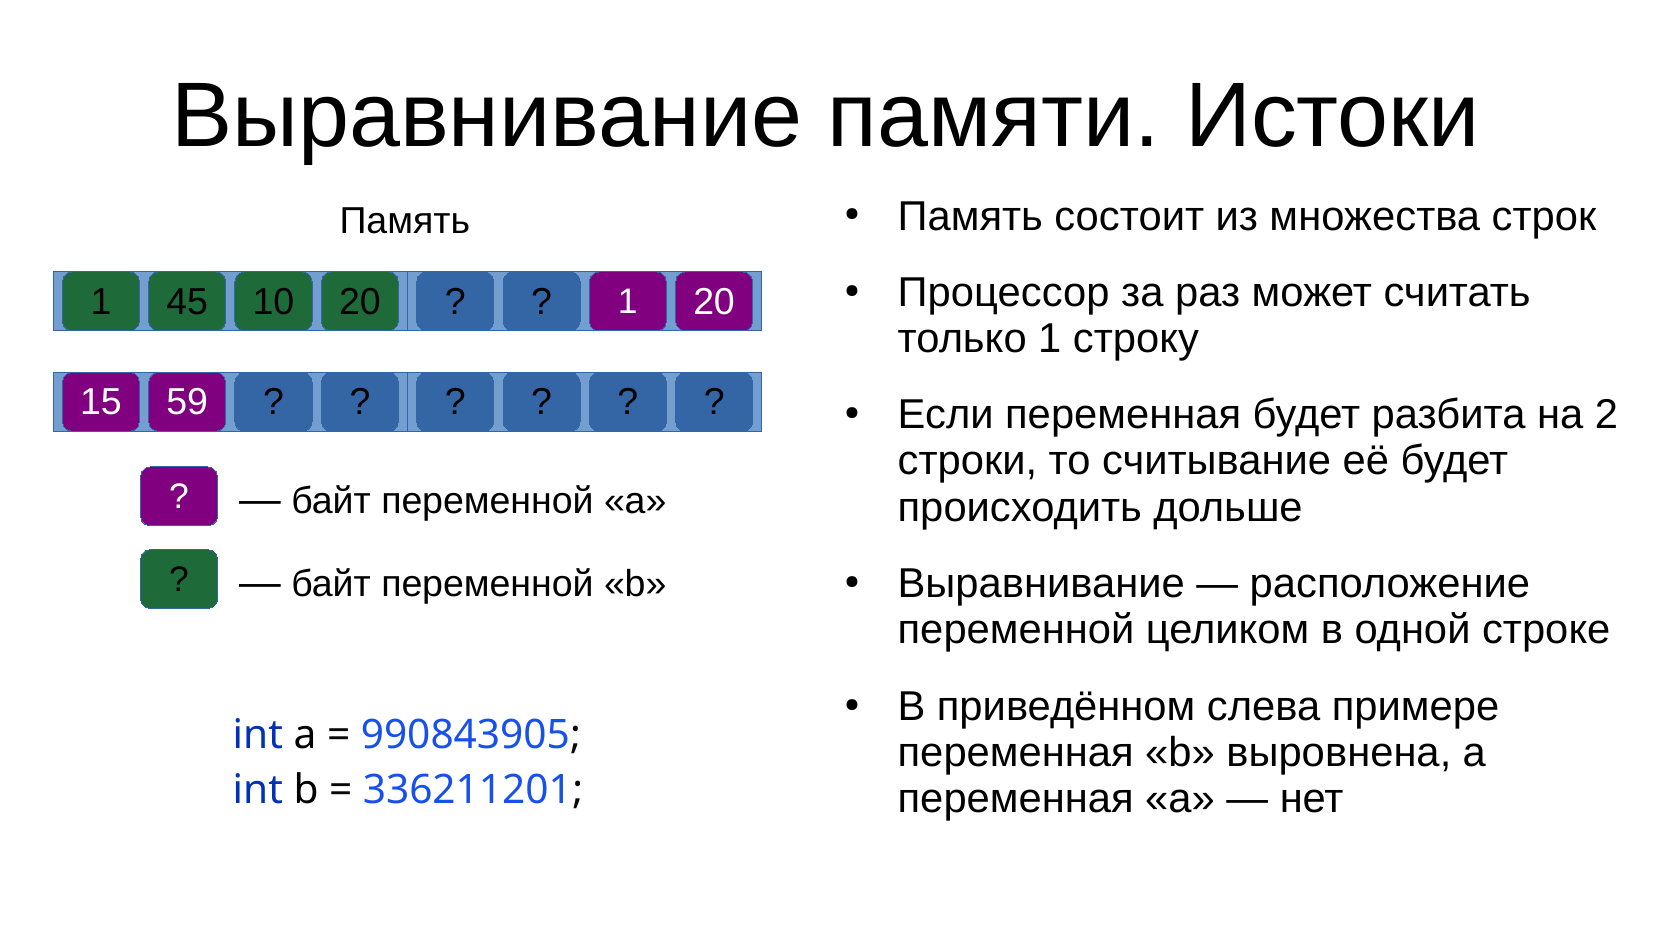

# Выравнивание памяти. Истоки
Память
Память состоит из множества строк
Процессор за раз может считать только 1 строку
Если переменная будет разбита на 2 строки, то считывание её будет происходить дольше
Выравнивание — расположение переменной целиком в одной строке
В приведённом слева примере переменная «b» выровнена, а переменная «a» — нет
?
?
?
?
?
?
?
?
1
45
10
20
?
?
1
20
?
?
?
?
?
?
?
?
15
59
?
?
?
?
?
?
?
— байт переменной «a»
?
— байт переменной «b»
int a = 990843905;
int b = 336211201;